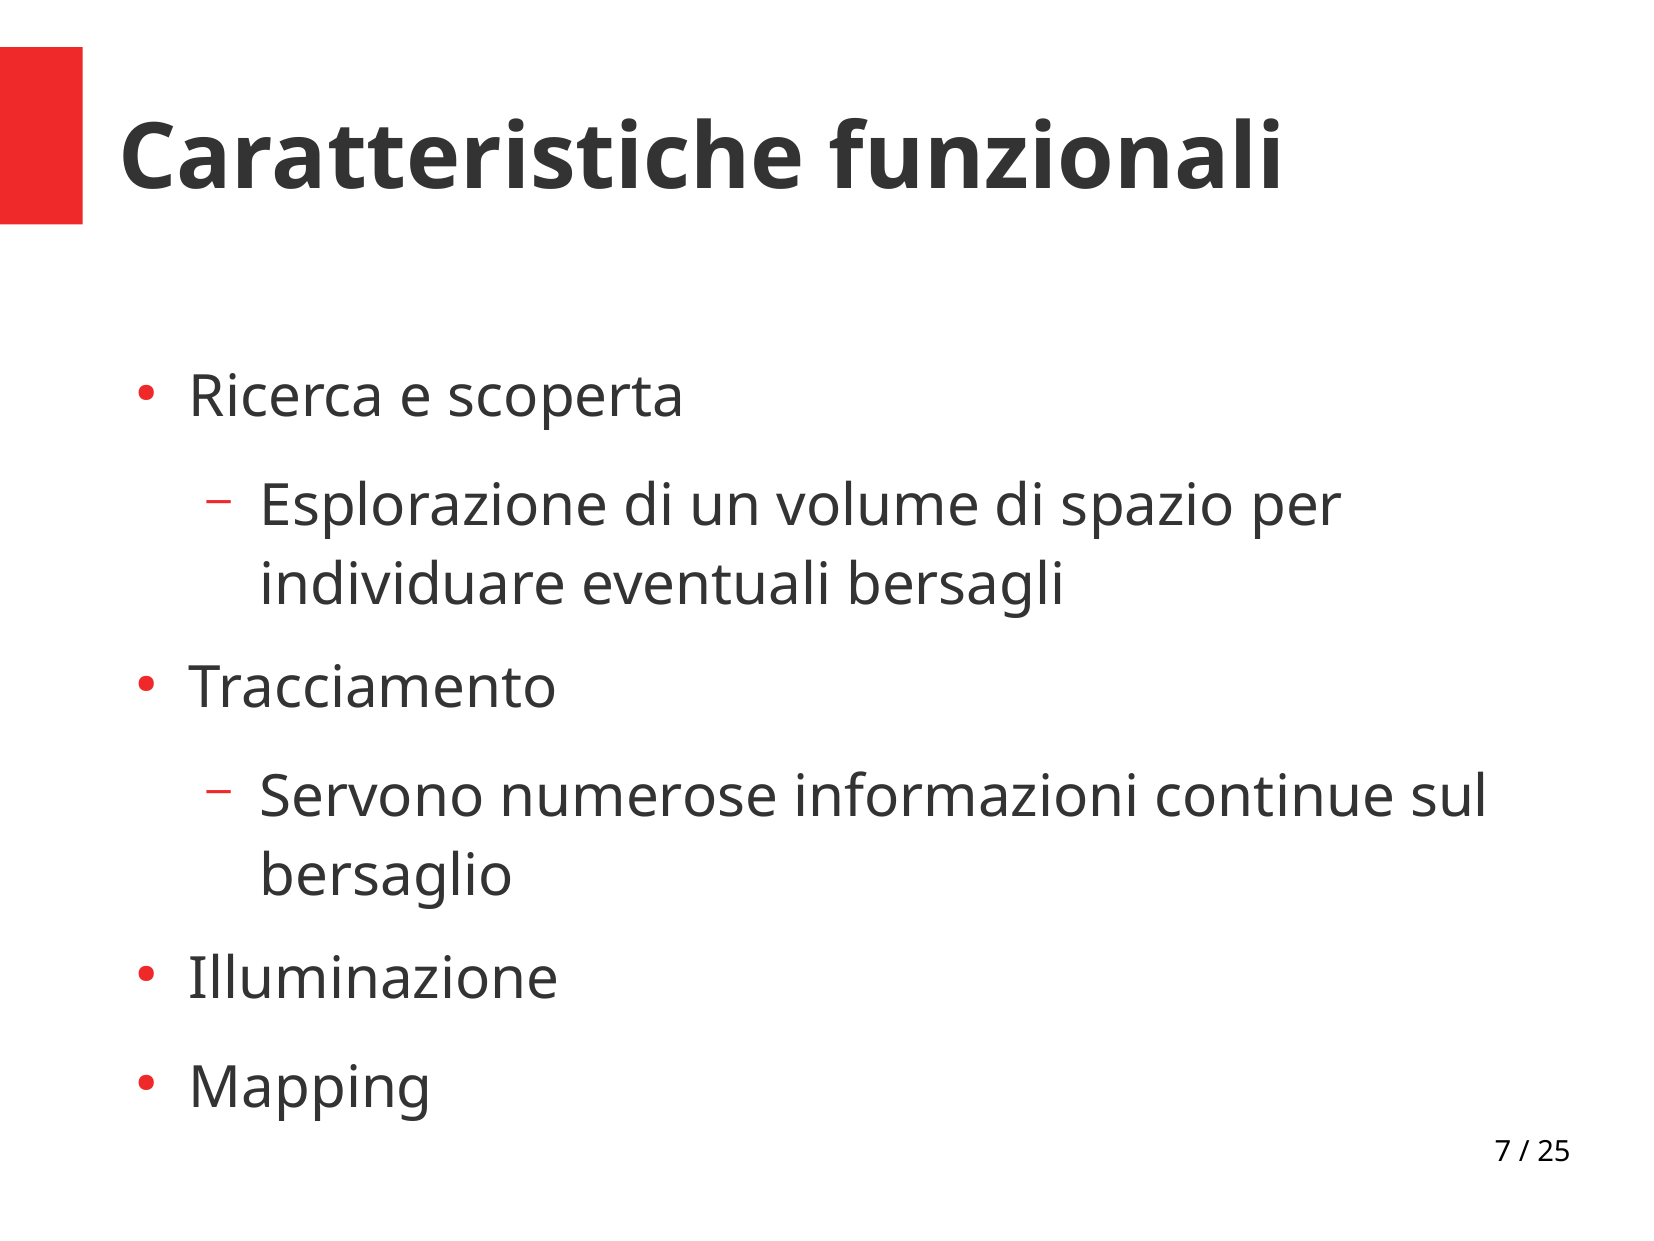

# Caratteristiche funzionali
Ricerca e scoperta
Esplorazione di un volume di spazio per individuare eventuali bersagli
Tracciamento
Servono numerose informazioni continue sul bersaglio
Illuminazione
Mapping
7